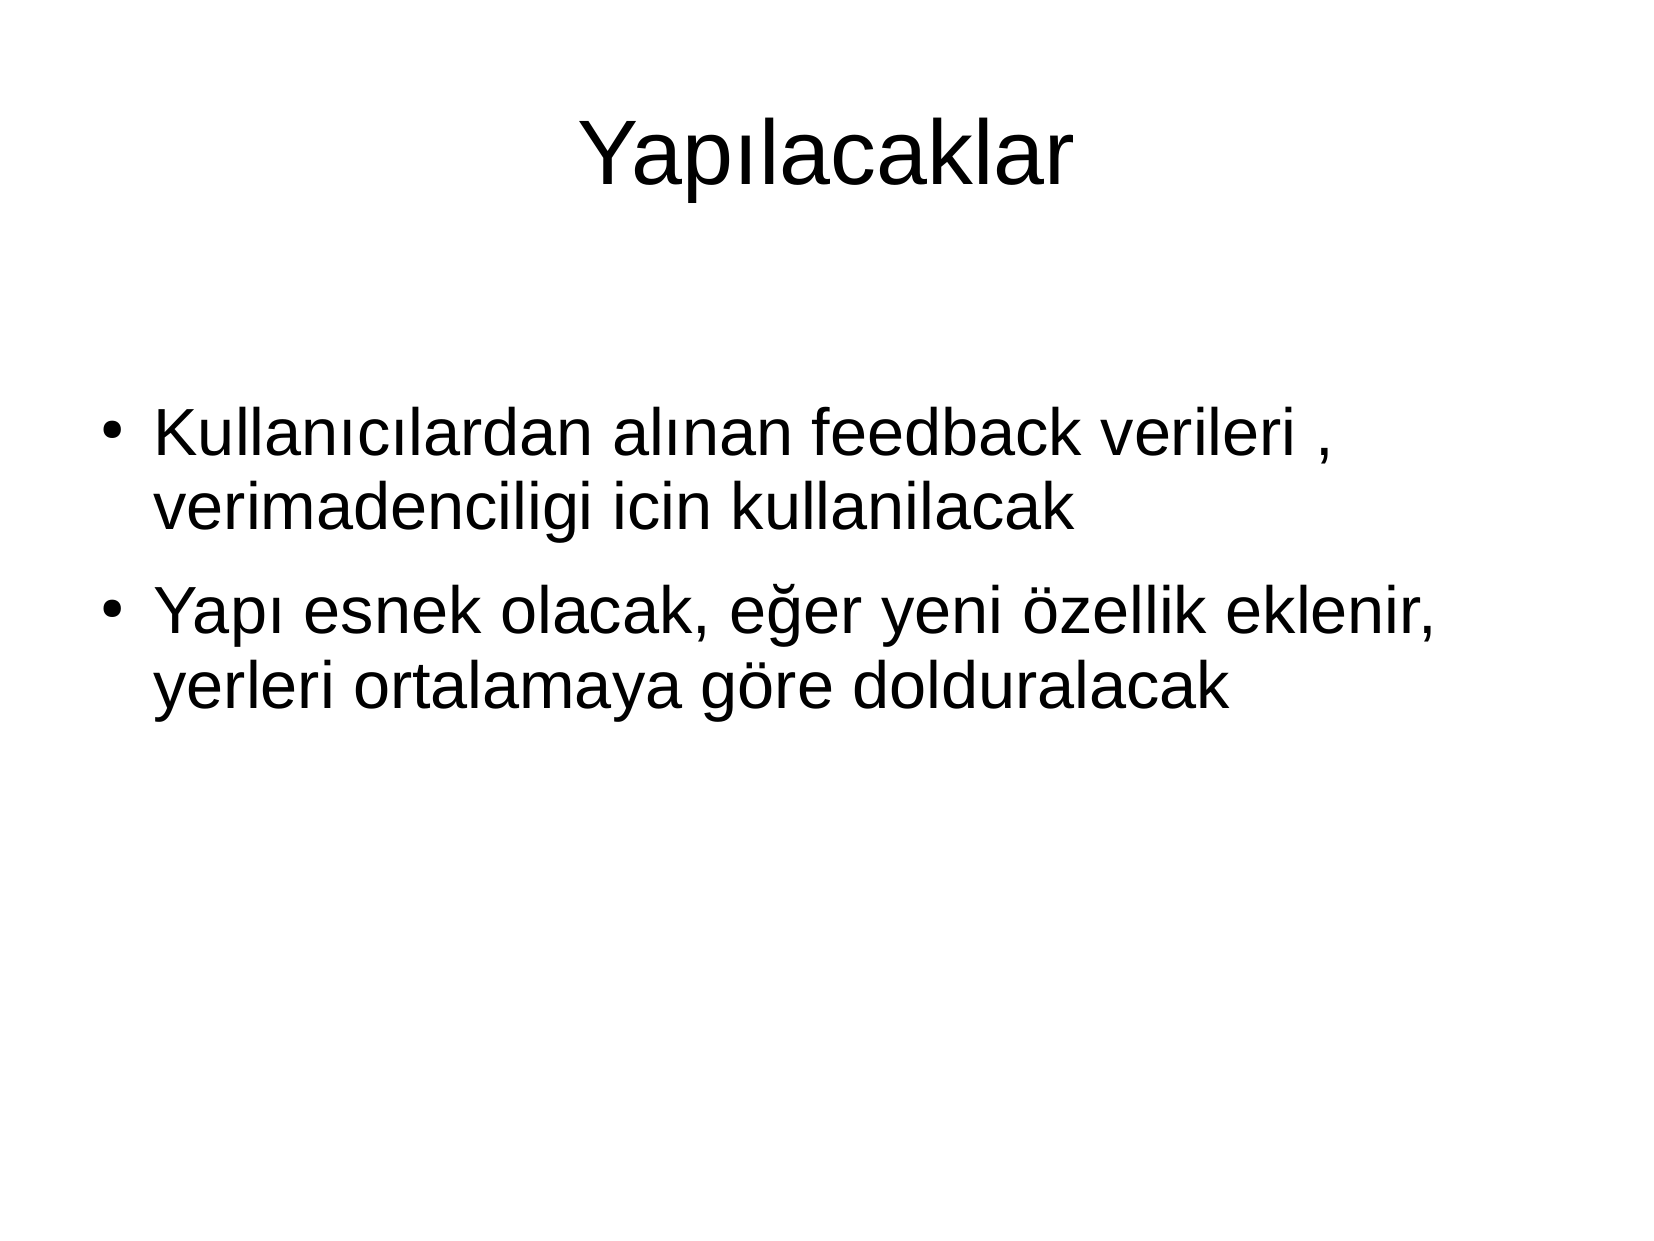

# Yapılacaklar
Kullanıcılardan alınan feedback verileri , verimadenciligi icin kullanilacak
Yapı esnek olacak, eğer yeni özellik eklenir, yerleri ortalamaya göre dolduralacak